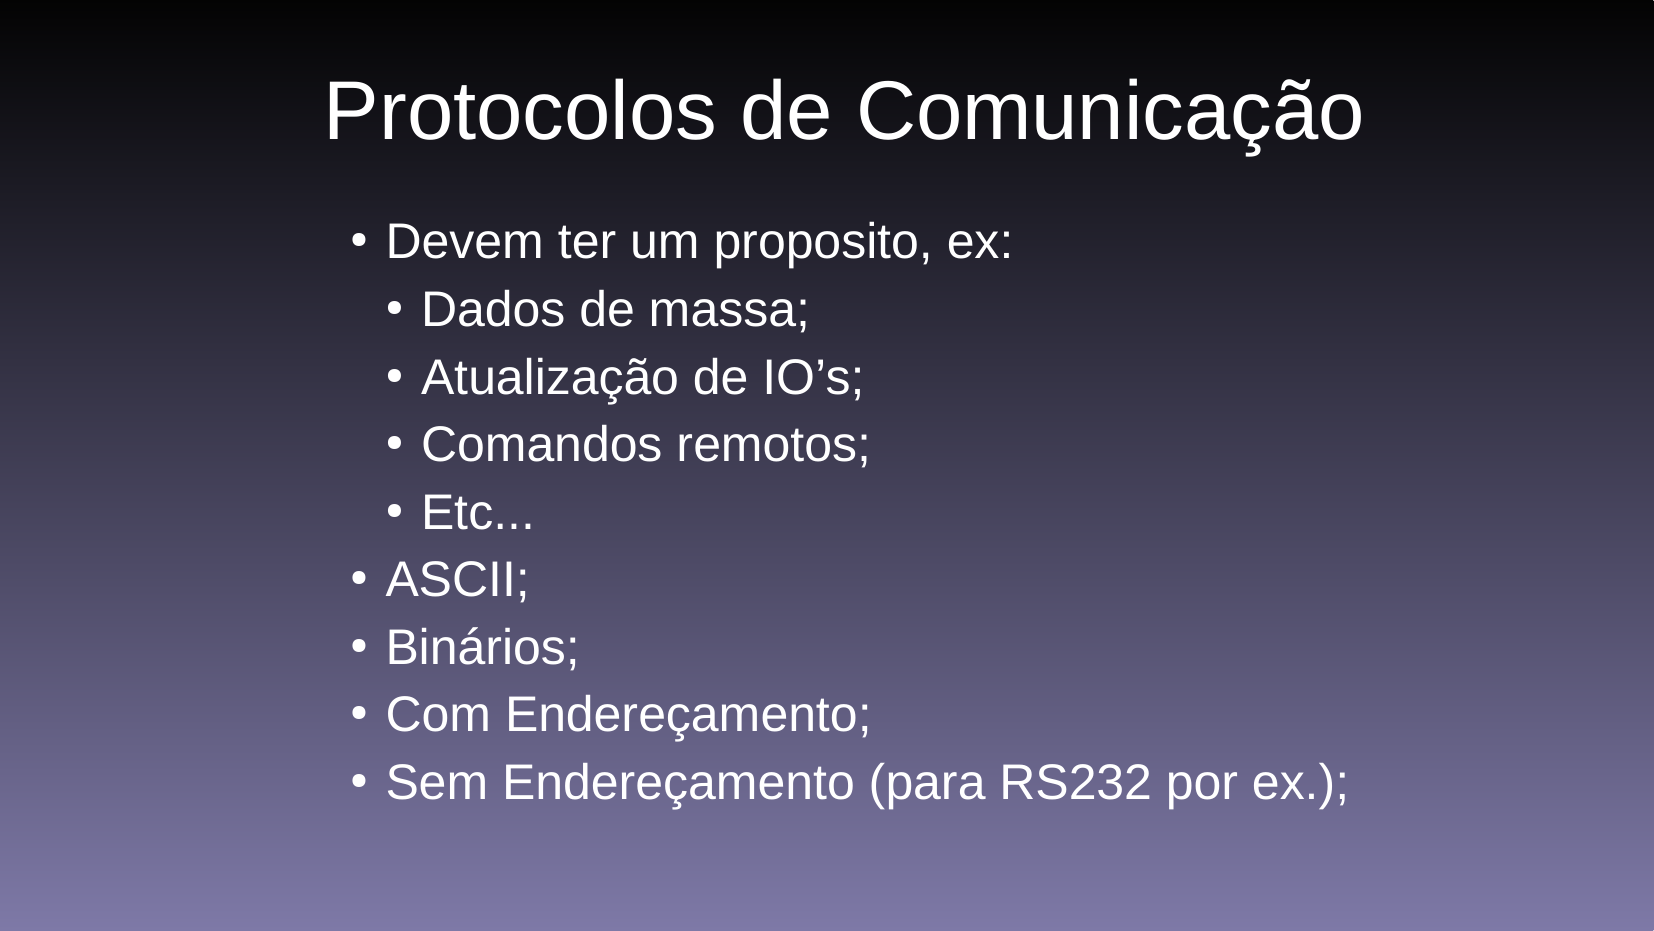

Protocolos de Comunicação
Devem ter um proposito, ex:
Dados de massa;
Atualização de IO’s;
Comandos remotos;
Etc...
ASCII;
Binários;
Com Endereçamento;
Sem Endereçamento (para RS232 por ex.);